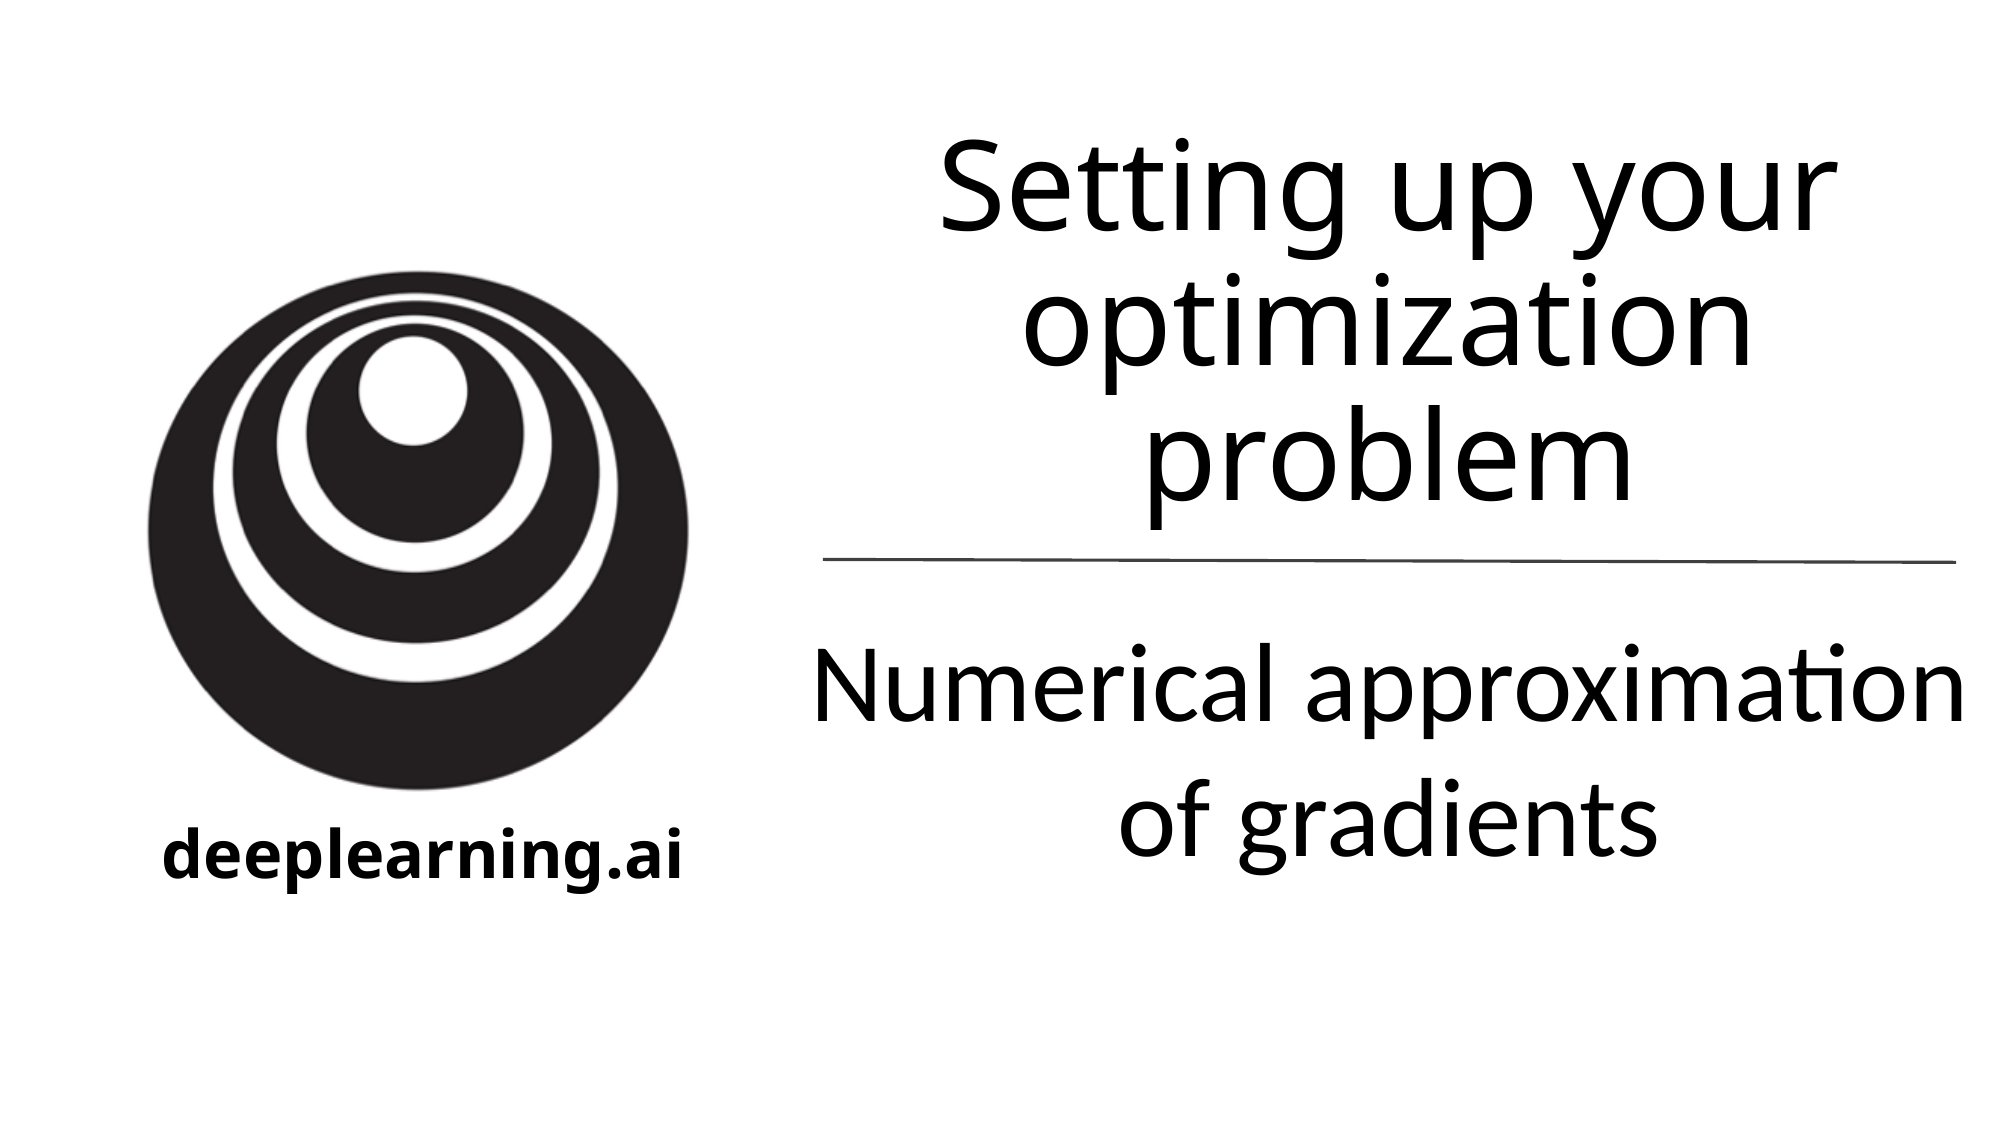

Note: the font is smaller than usual here so it fits nicely.
Setting up your optimization problem
deeplearning.ai
Numerical approximation
of gradients